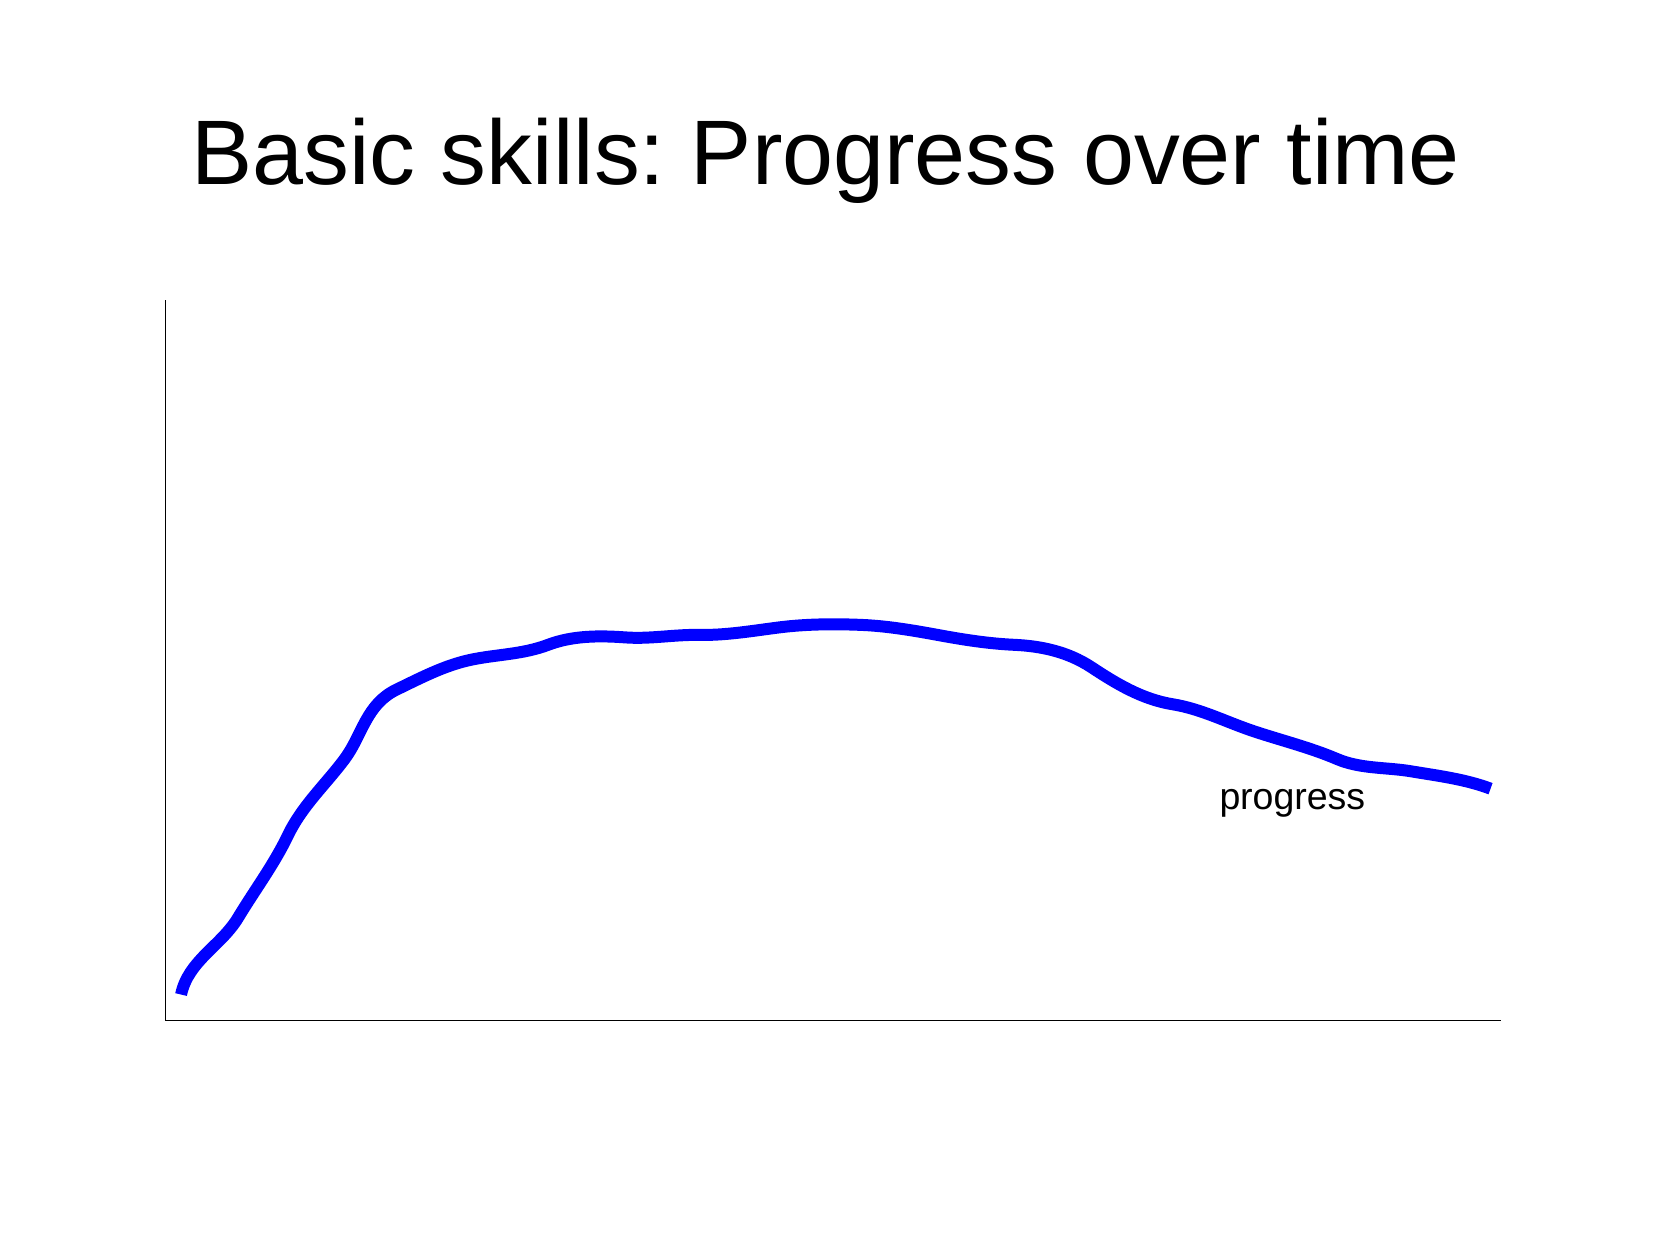

# Basic skills: Progress over time
progress